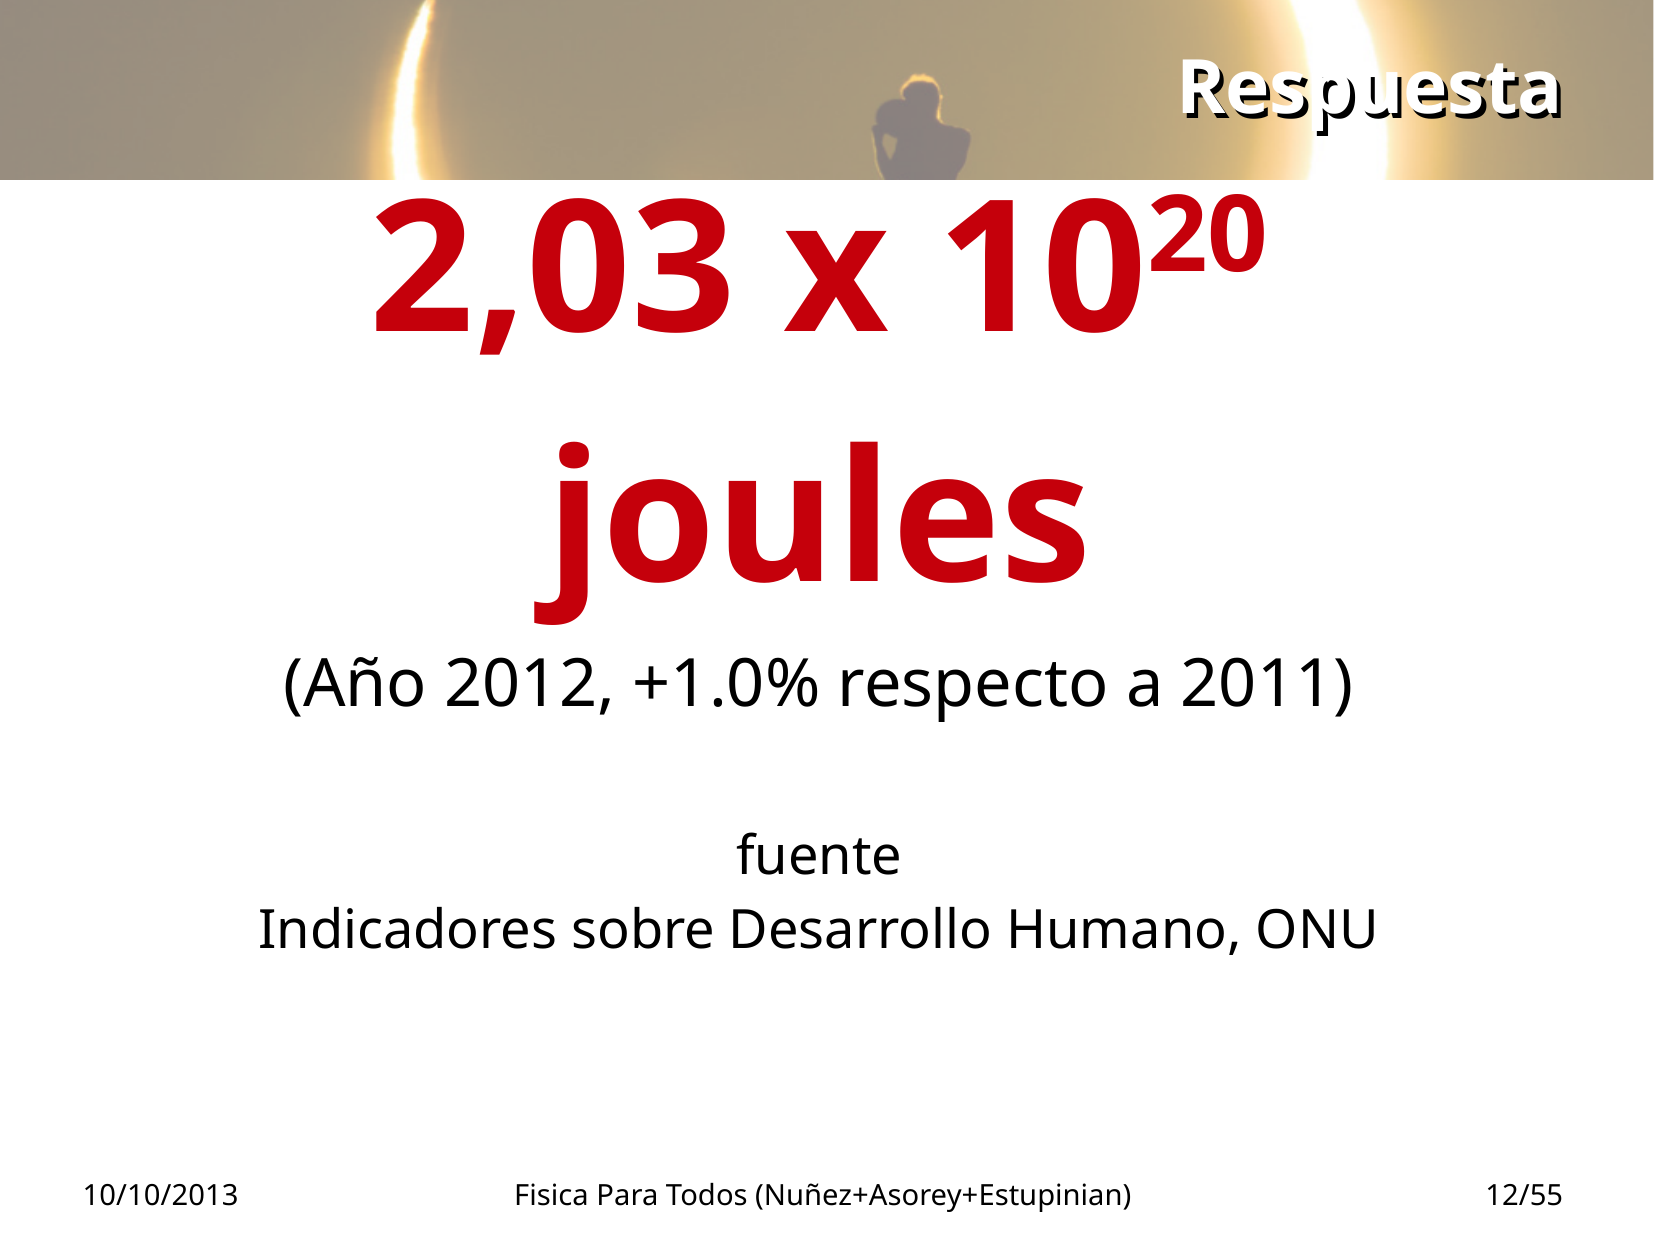

# 2,03 x 1020 joules
(Año 2012, +1.0% respecto a 2011)
fuente
Indicadores sobre Desarrollo Humano, ONU
Respuesta
10/10/2013
Fisica Para Todos (Nuñez+Asorey+Estupinian)
12